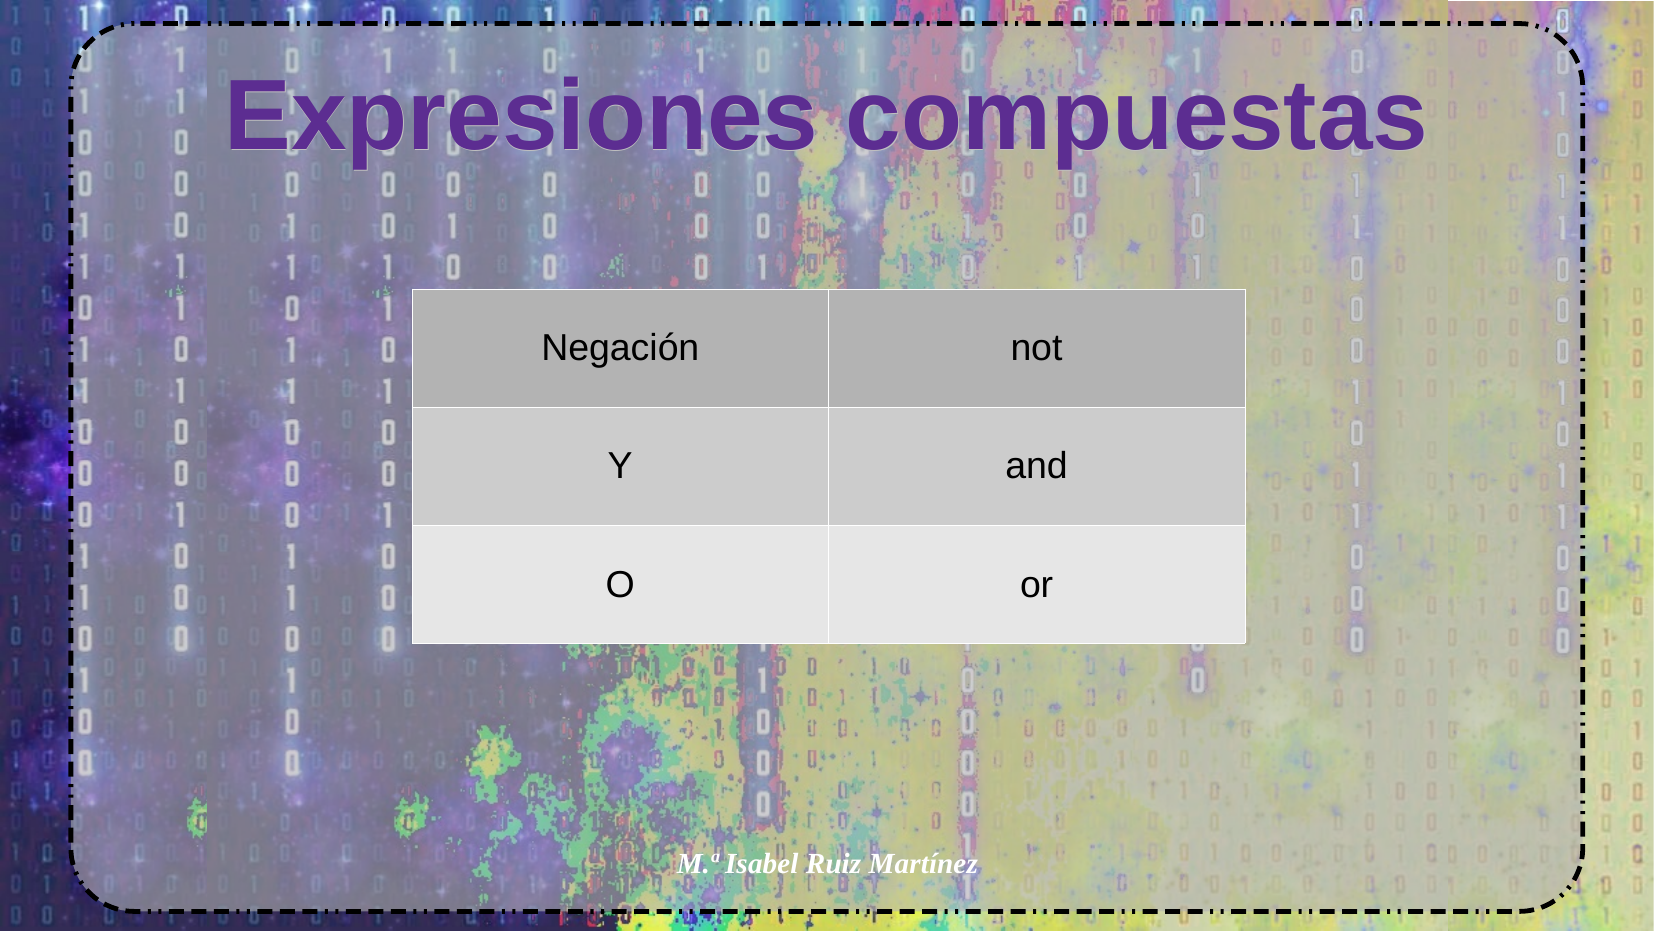

# Expresiones compuestas
| Negación | not |
| --- | --- |
| Y | and |
| O | or |